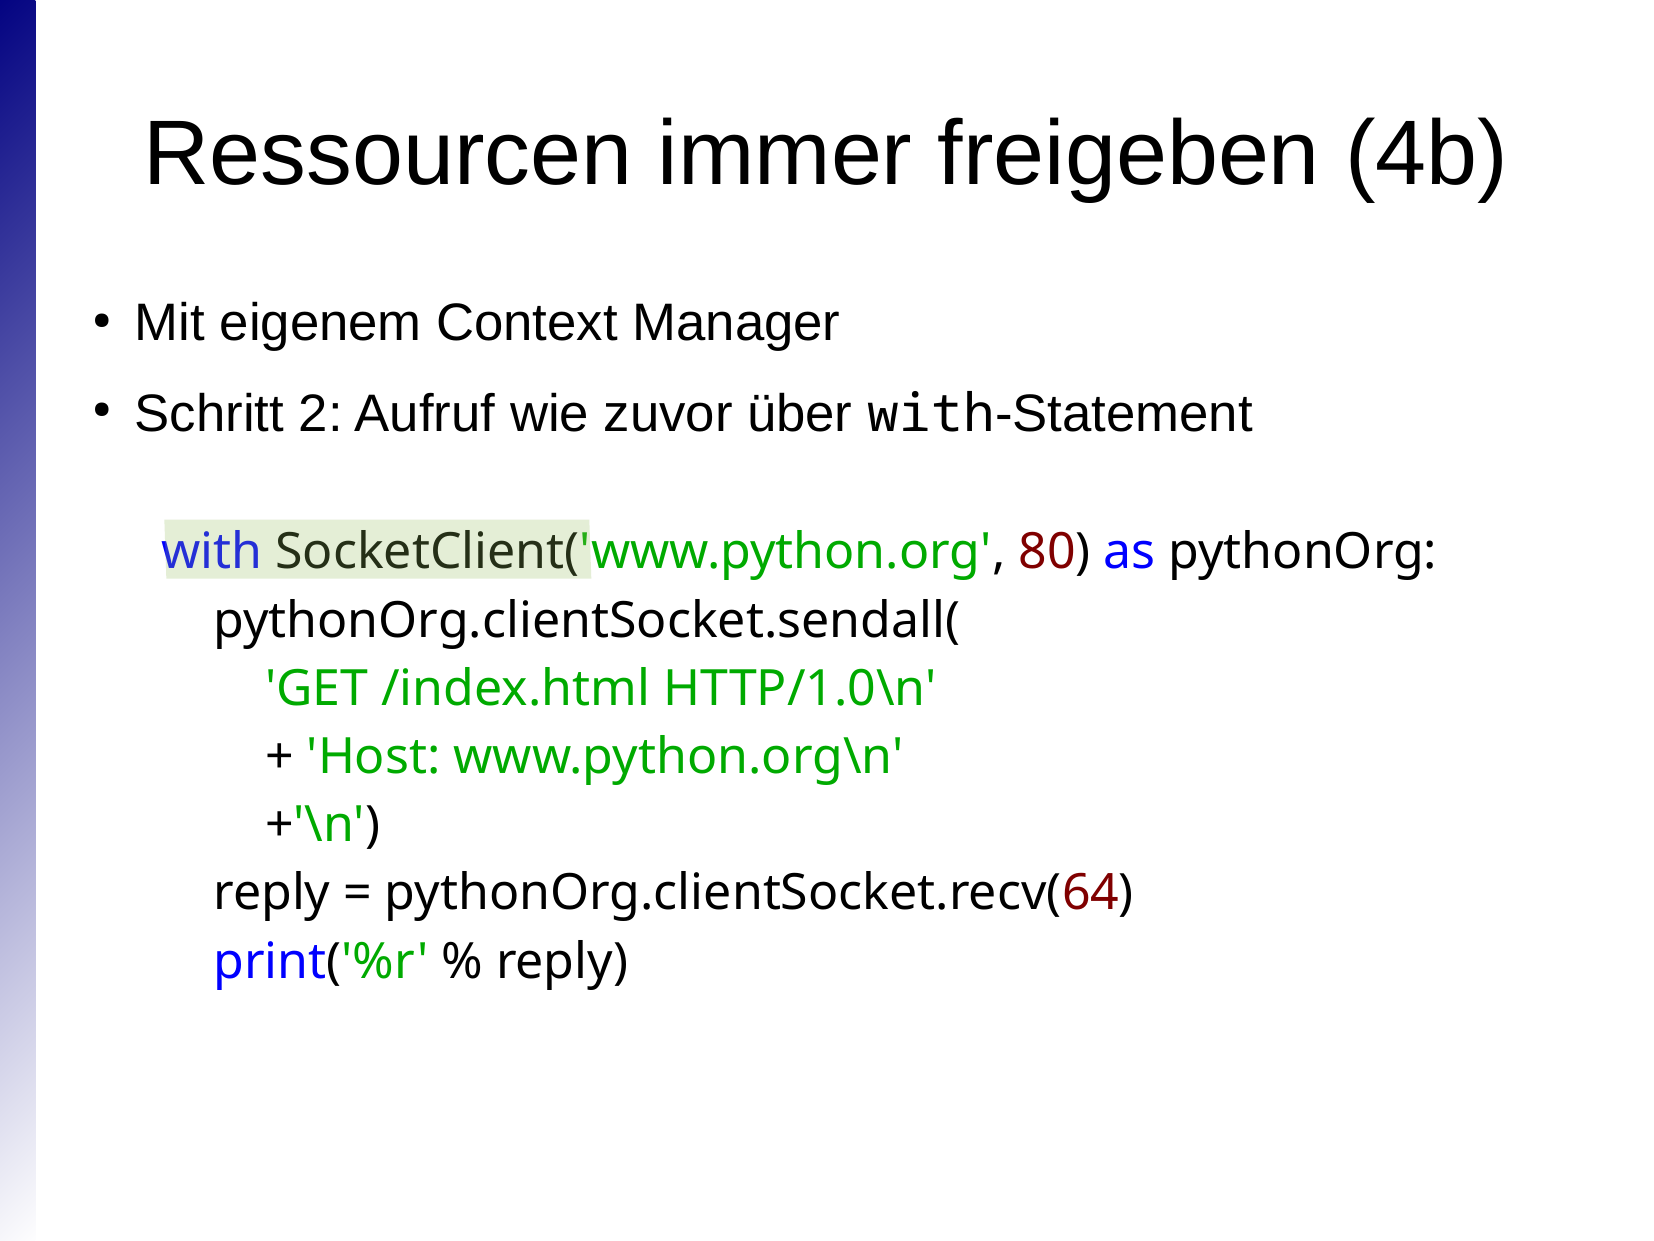

# Ressourcen immer freigeben (4b)
Mit eigenem Context Manager
Schritt 2: Aufruf wie zuvor über with-Statement
 with SocketClient('www.python.org', 80) as pythonOrg:
 pythonOrg.clientSocket.sendall(
 'GET /index.html HTTP/1.0\n'
 + 'Host: www.python.org\n'
 +'\n')
 reply = pythonOrg.clientSocket.recv(64)
 print('%r' % reply)